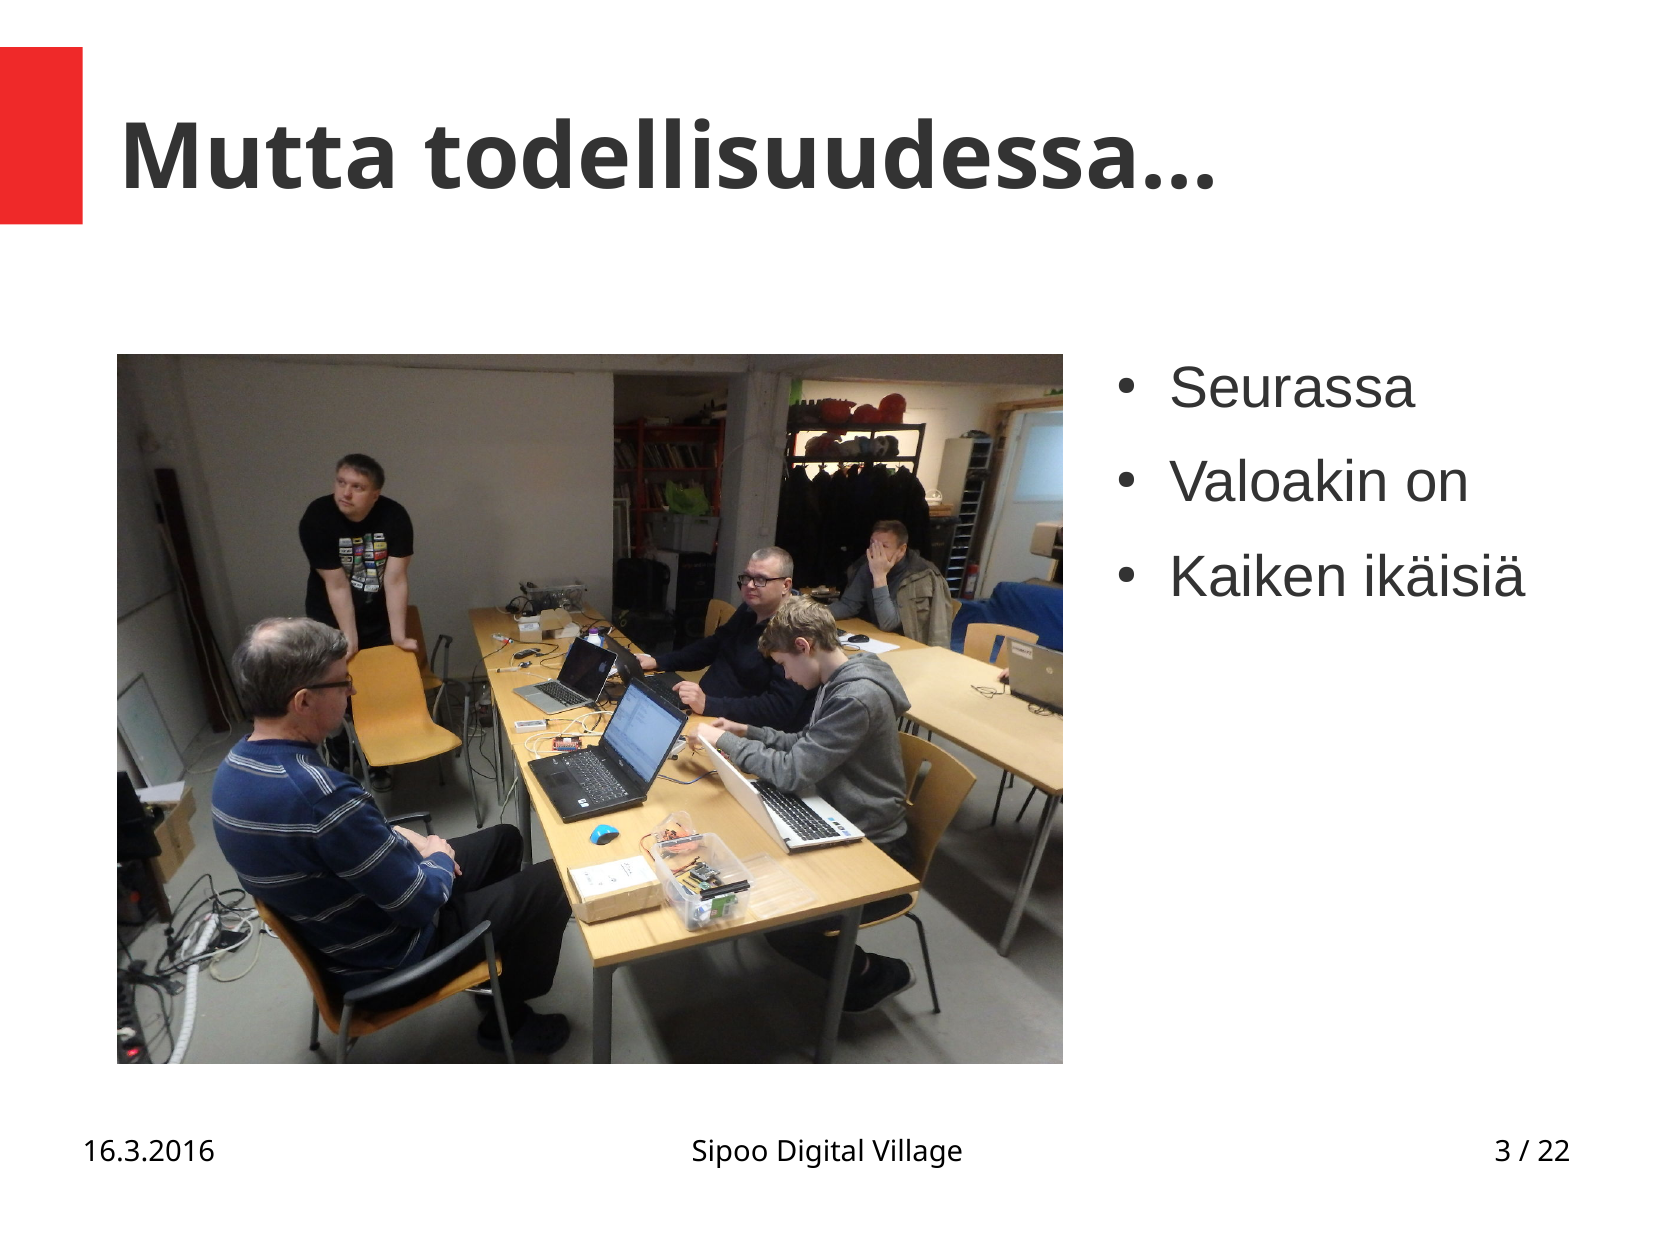

# Mutta todellisuudessa...
Seurassa
Valoakin on
Kaiken ikäisiä
3